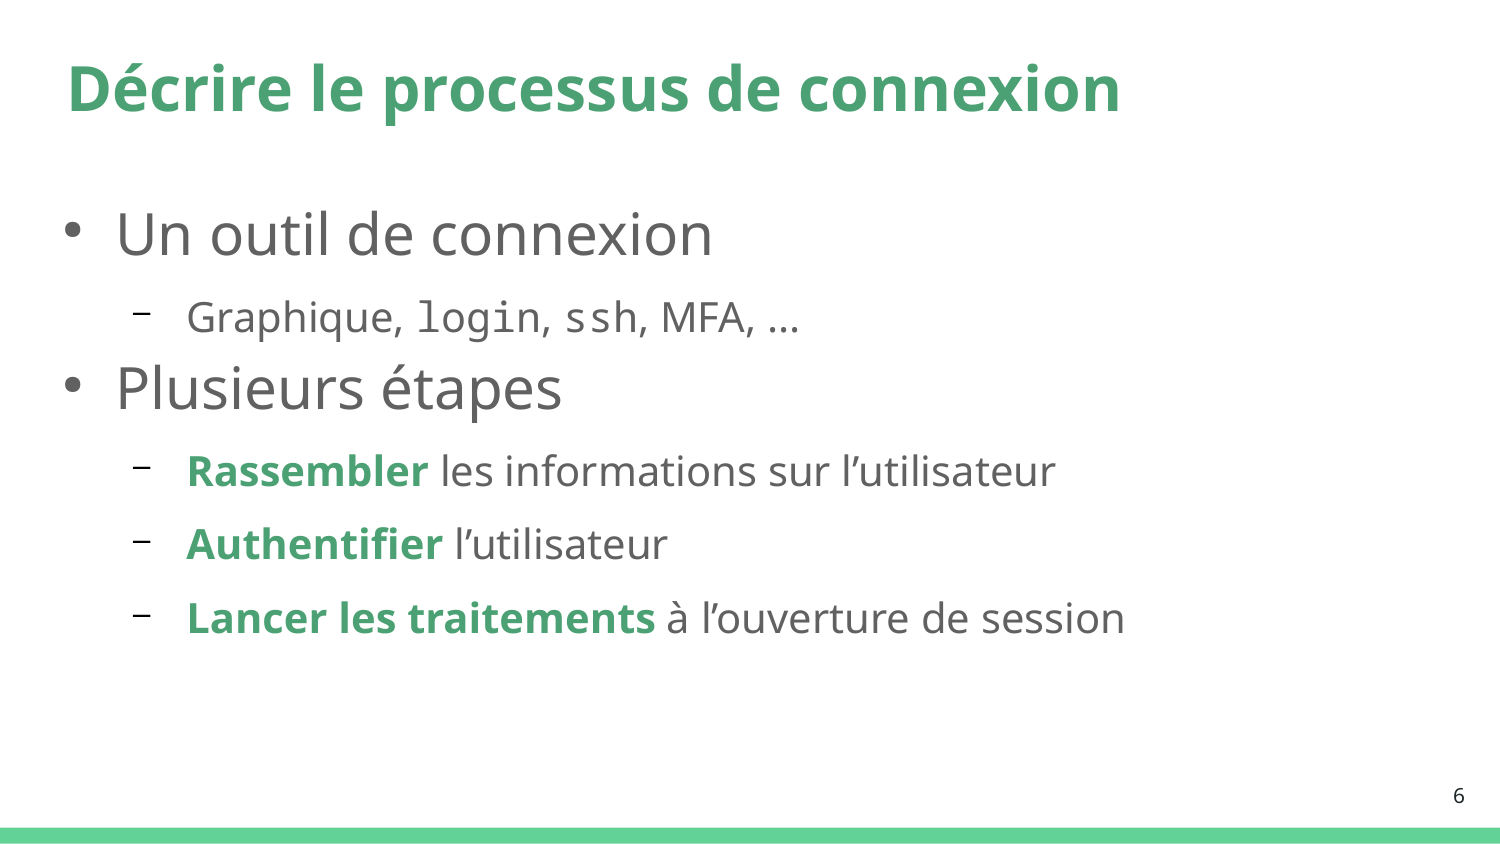

# Décrire le processus de connexion
Un outil de connexion
Graphique, login, ssh, MFA, ...
Plusieurs étapes
Rassembler les informations sur l’utilisateur
Authentifier l’utilisateur
Lancer les traitements à l’ouverture de session